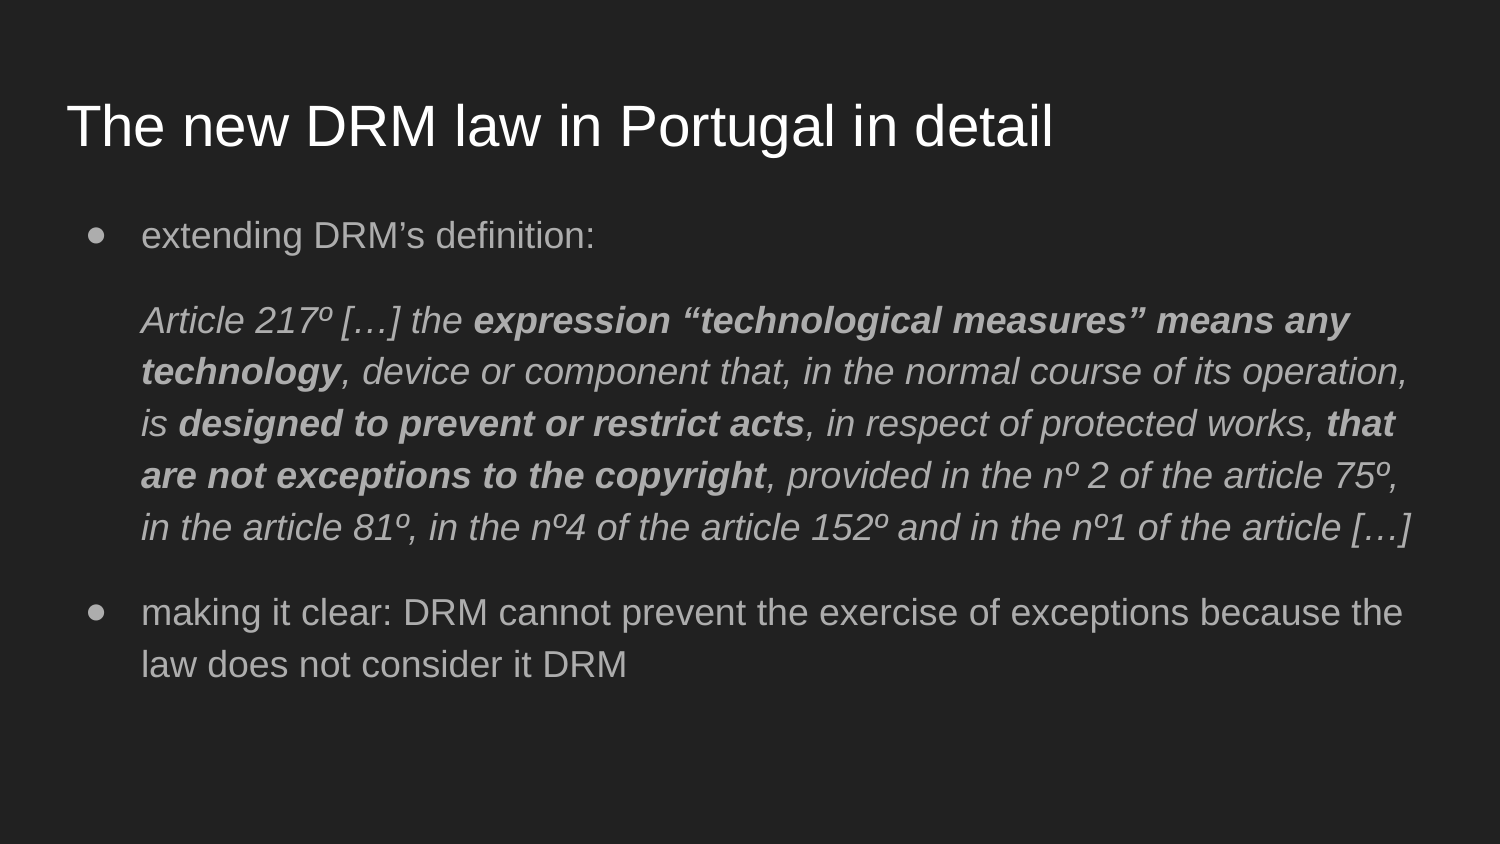

# The new DRM law in Portugal in detail
extending DRM’s definition:
Article 217º […] the expression “technological measures” means any technology, device or component that, in the normal course of its operation, is designed to prevent or restrict acts, in respect of protected works, that are not exceptions to the copyright, provided in the nº 2 of the article 75º, in the article 81º, in the nº4 of the article 152º and in the nº1 of the article […]
making it clear: DRM cannot prevent the exercise of exceptions because the law does not consider it DRM